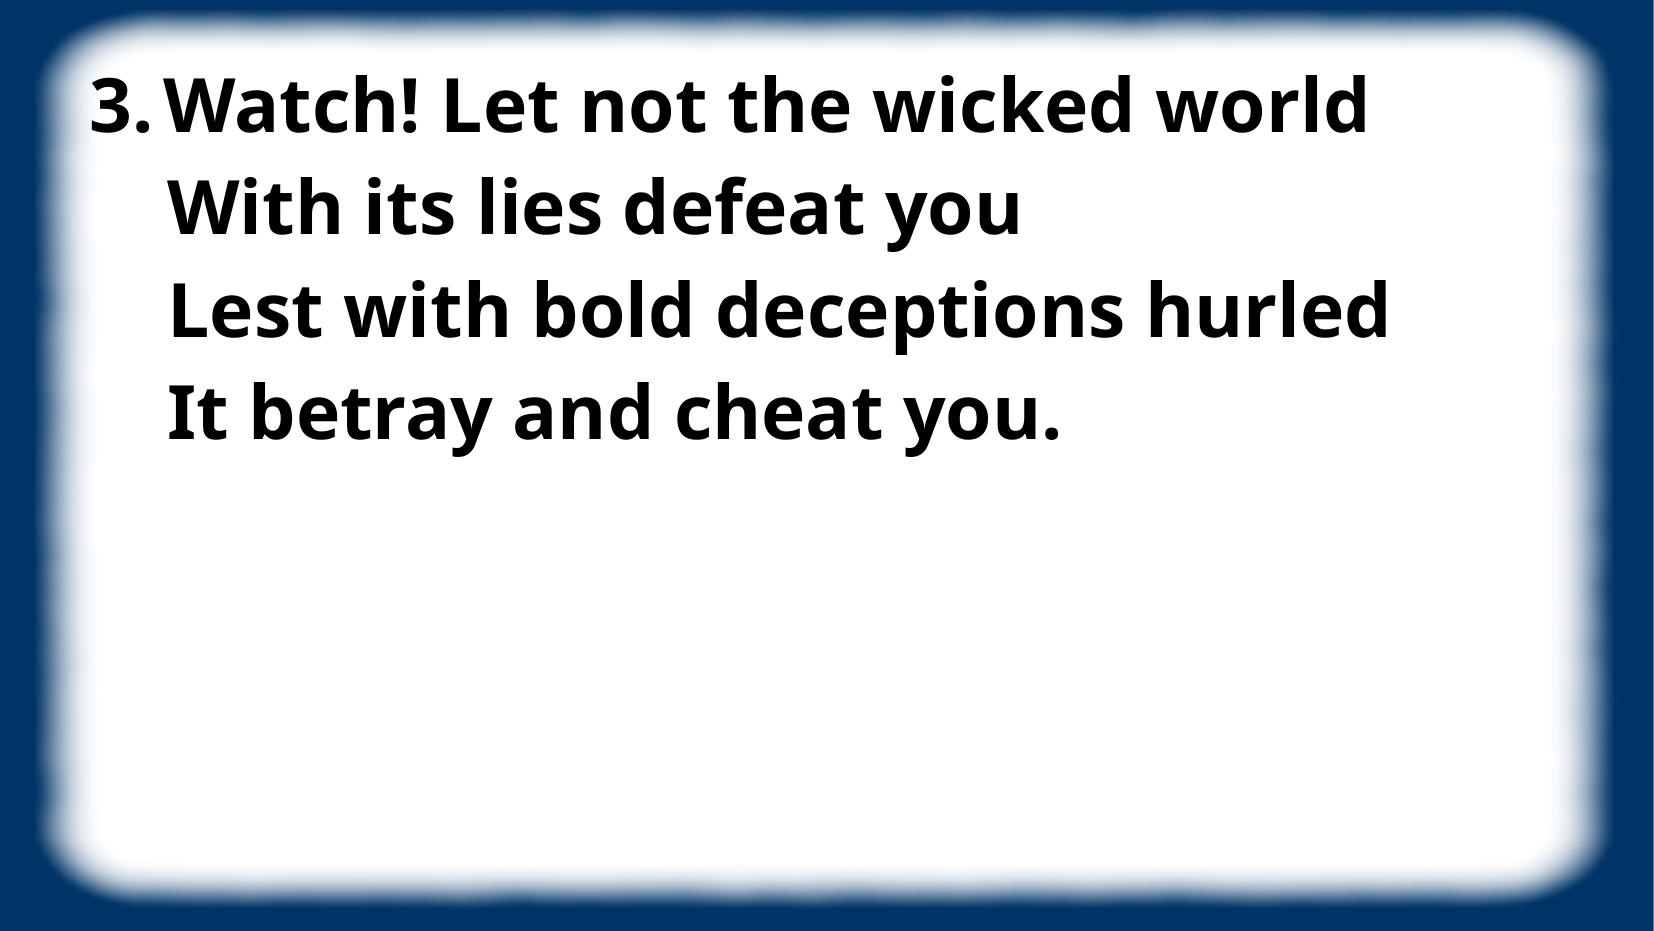

3.	Watch! Let not the wicked world
 With its lies defeat you
 Lest with bold deceptions hurled
 It betray and cheat you.